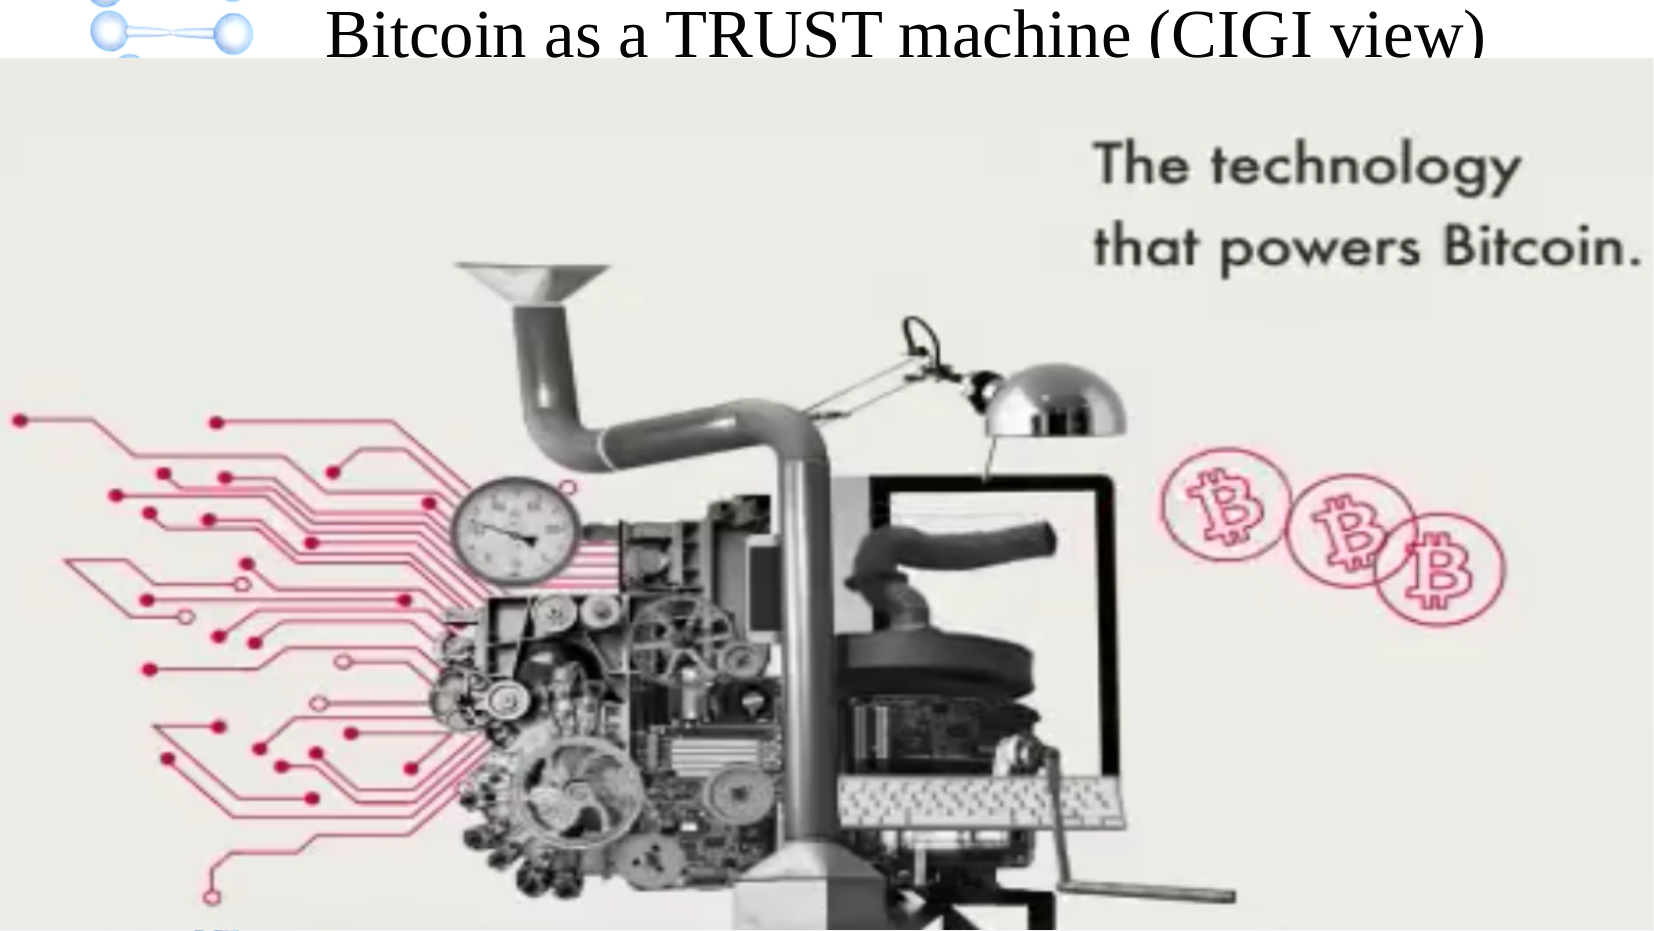

# Bitcoin as a TRUST machine (CIGI view)
40